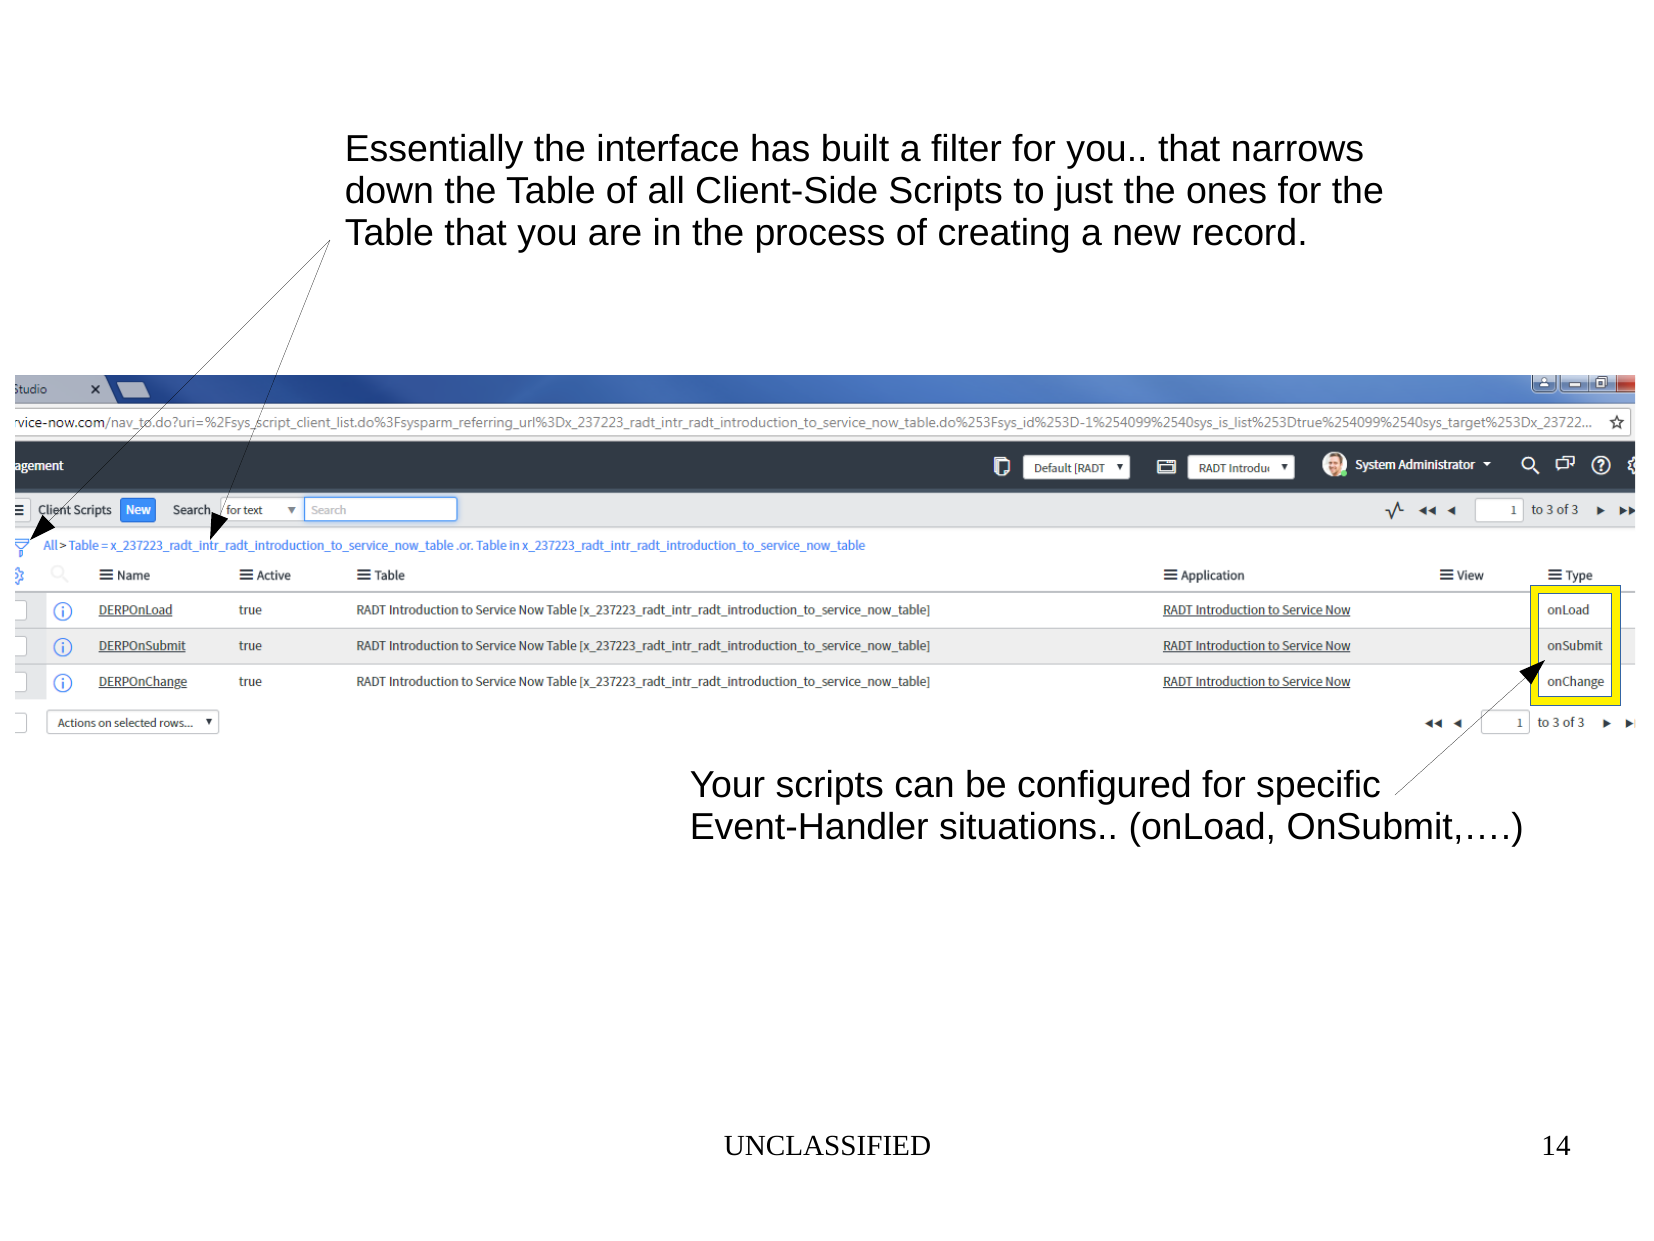

Essentially the interface has built a filter for you.. that narrows down the Table of all Client-Side Scripts to just the ones for the Table that you are in the process of creating a new record.
Your scripts can be configured for specific
Event-Handler situations.. (onLoad, OnSubmit,….)
UNCLASSIFIED
14